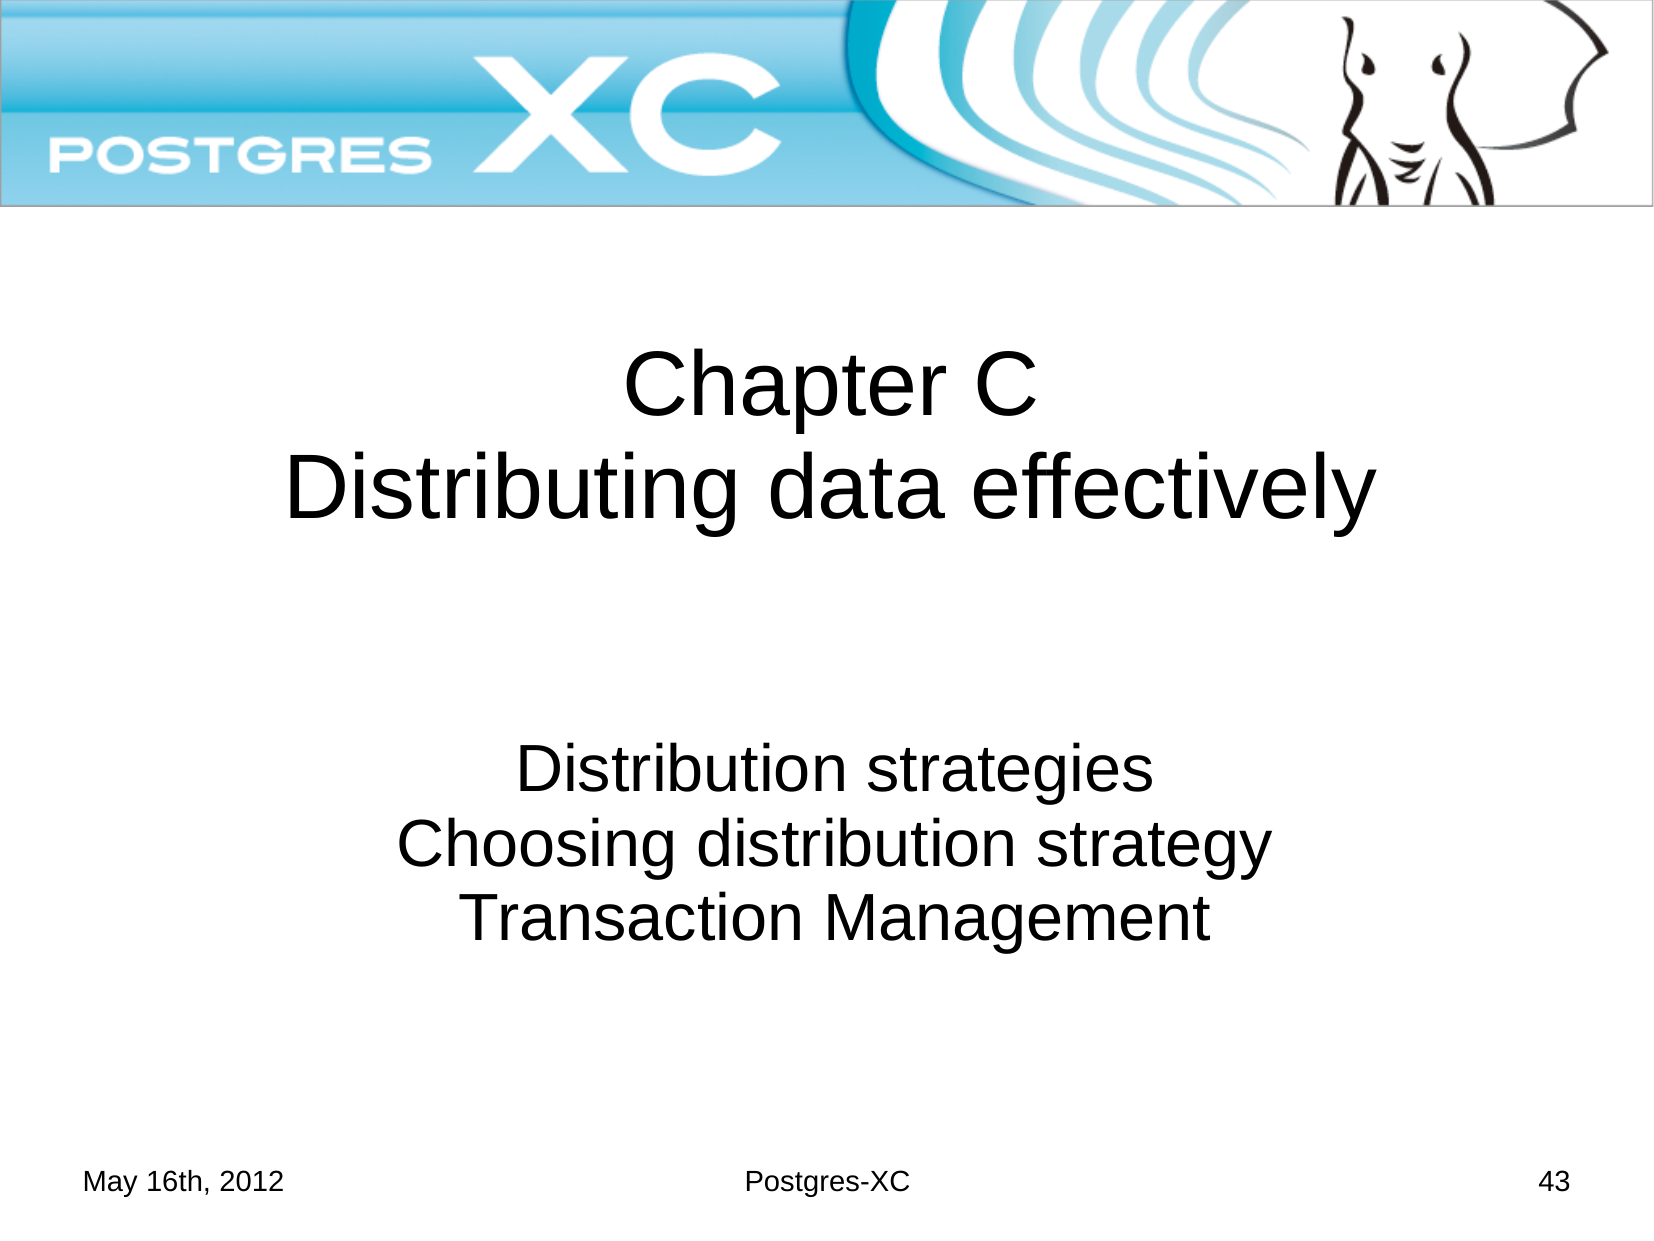

# Chapter C Distributing data effectively
Distribution strategies
Choosing distribution strategy
Transaction Management
43